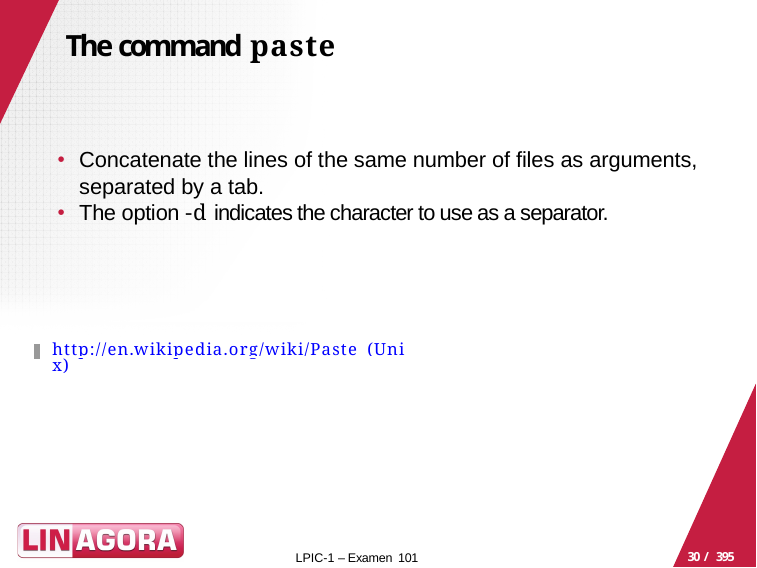

The command paste
Concatenate the lines of the same number of files as arguments, separated by a tab.
The option -d indicates the character to use as a separator.
http://en.wikipedia.org/wiki/Paste_(Unix)
LPIC-1 – Examen 101